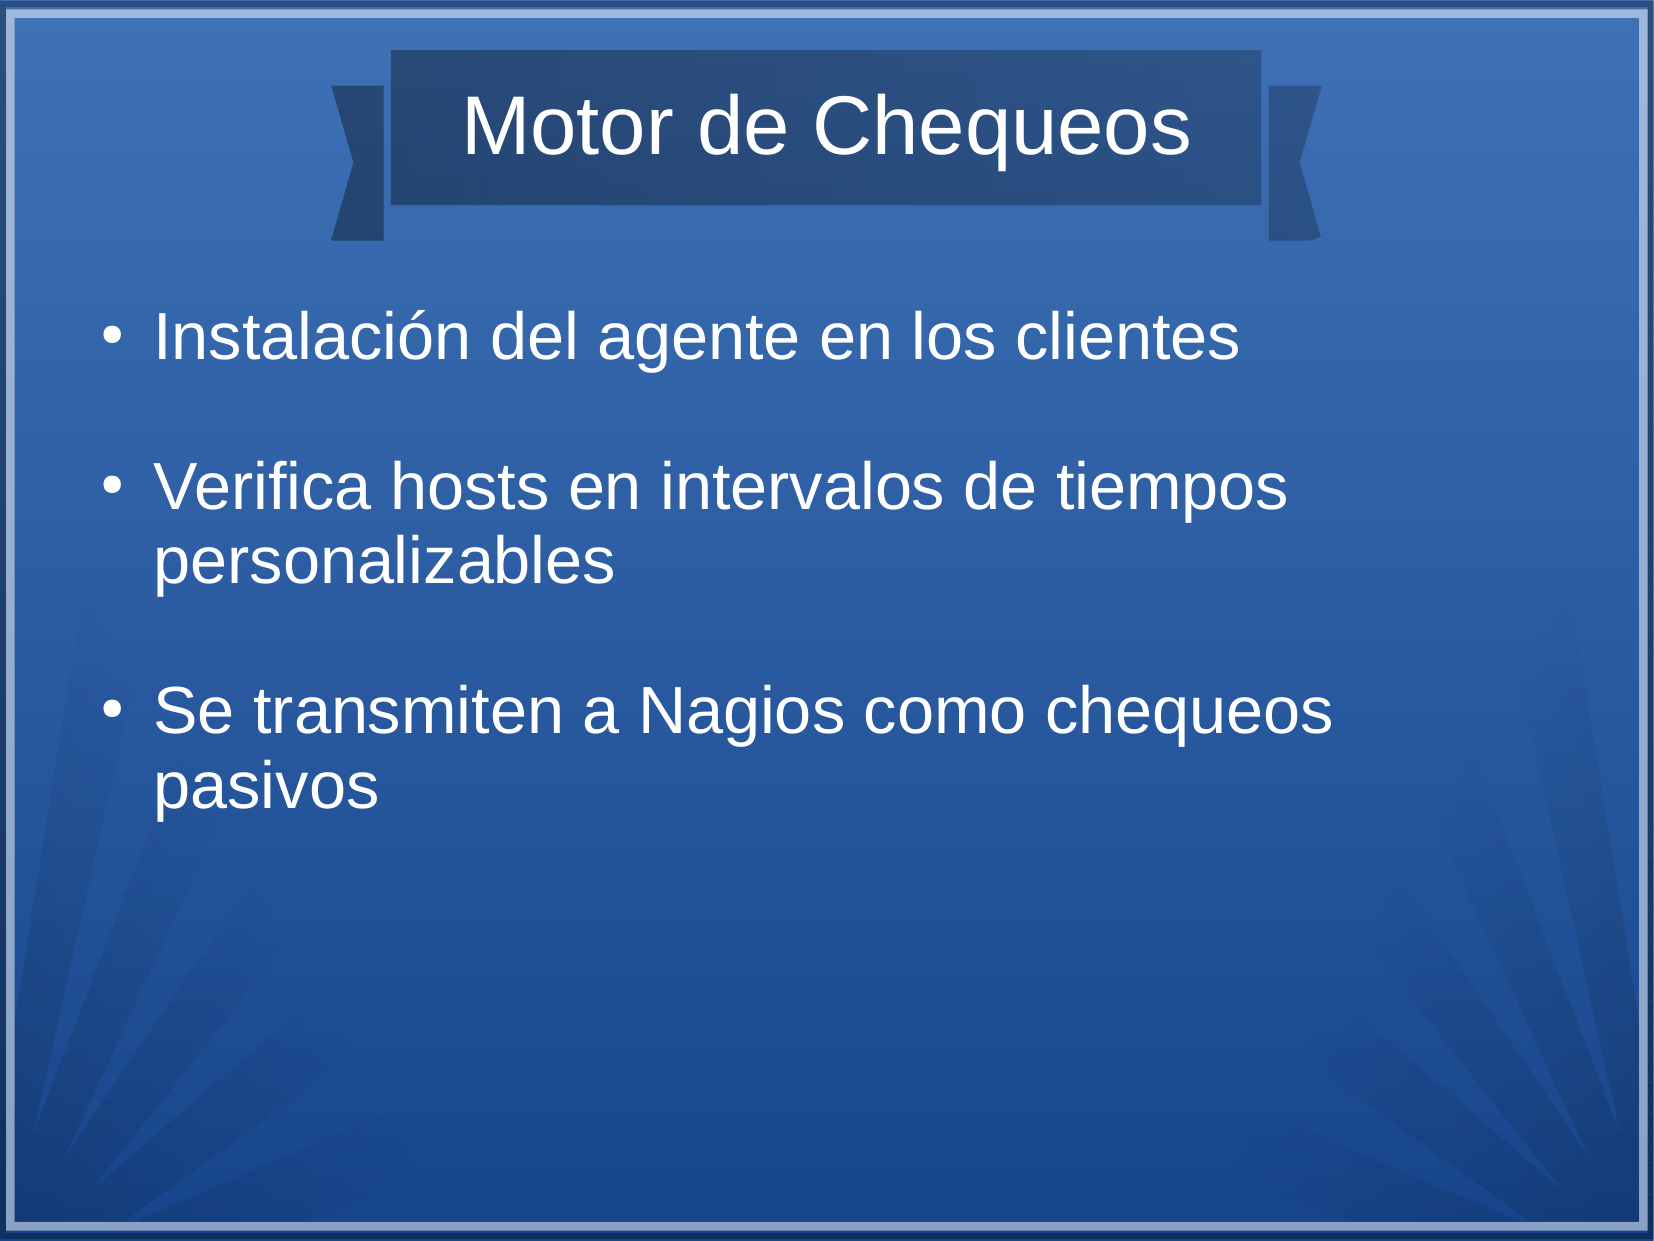

# Motor de Chequeos
Instalación del agente en los clientes
Verifica hosts en intervalos de tiempos personalizables
Se transmiten a Nagios como chequeos pasivos